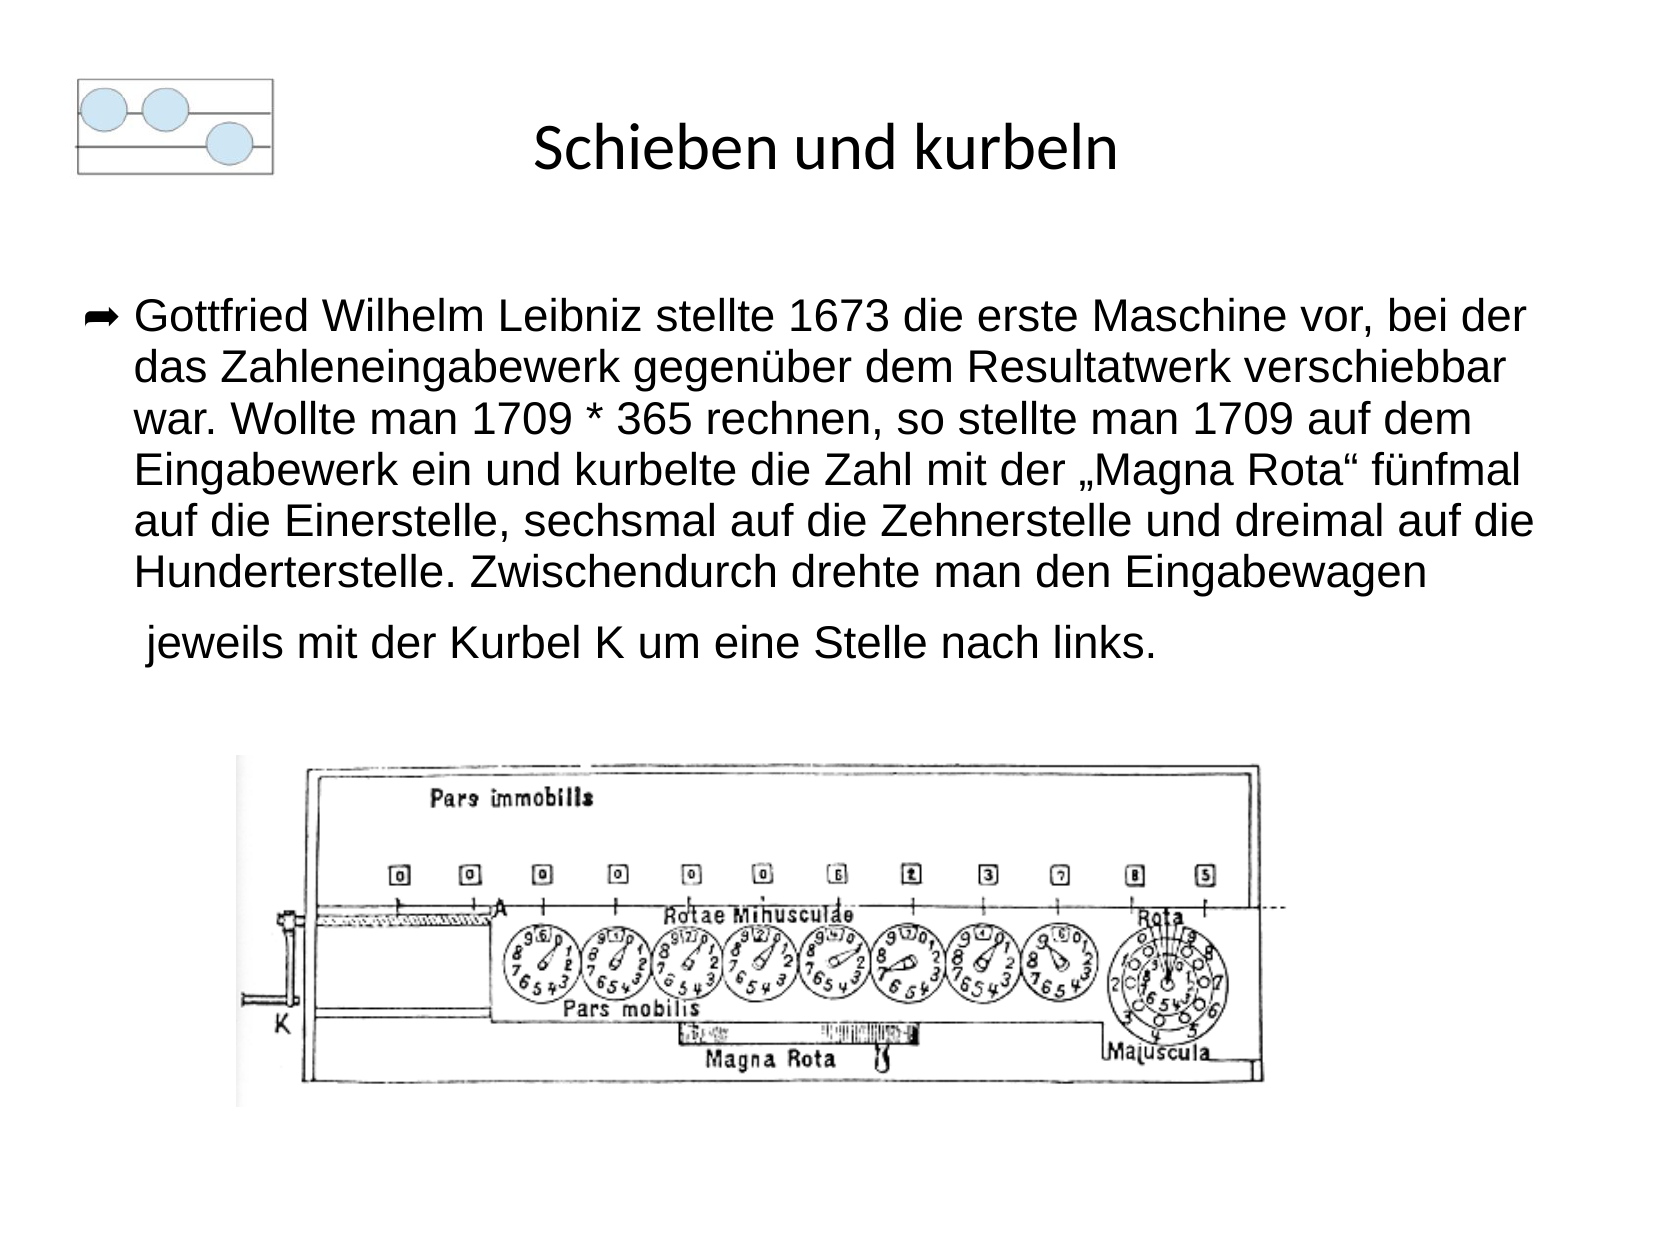

# Schieben und kurbeln
➦ Gottfried Wilhelm Leibniz stellte 1673 die erste Maschine vor, bei der das Zahleneingabewerk gegenüber dem Resultatwerk verschiebbar war. Wollte man 1709 * 365 rechnen, so stellte man 1709 auf dem Eingabewerk ein und kurbelte die Zahl mit der „Magna Rota“ fünfmal auf die Einerstelle, sechsmal auf die Zehnerstelle und dreimal auf die Hunderterstelle. Zwischendurch drehte man den Eingabewagen jeweils mit der Kurbel K um eine Stelle nach links.